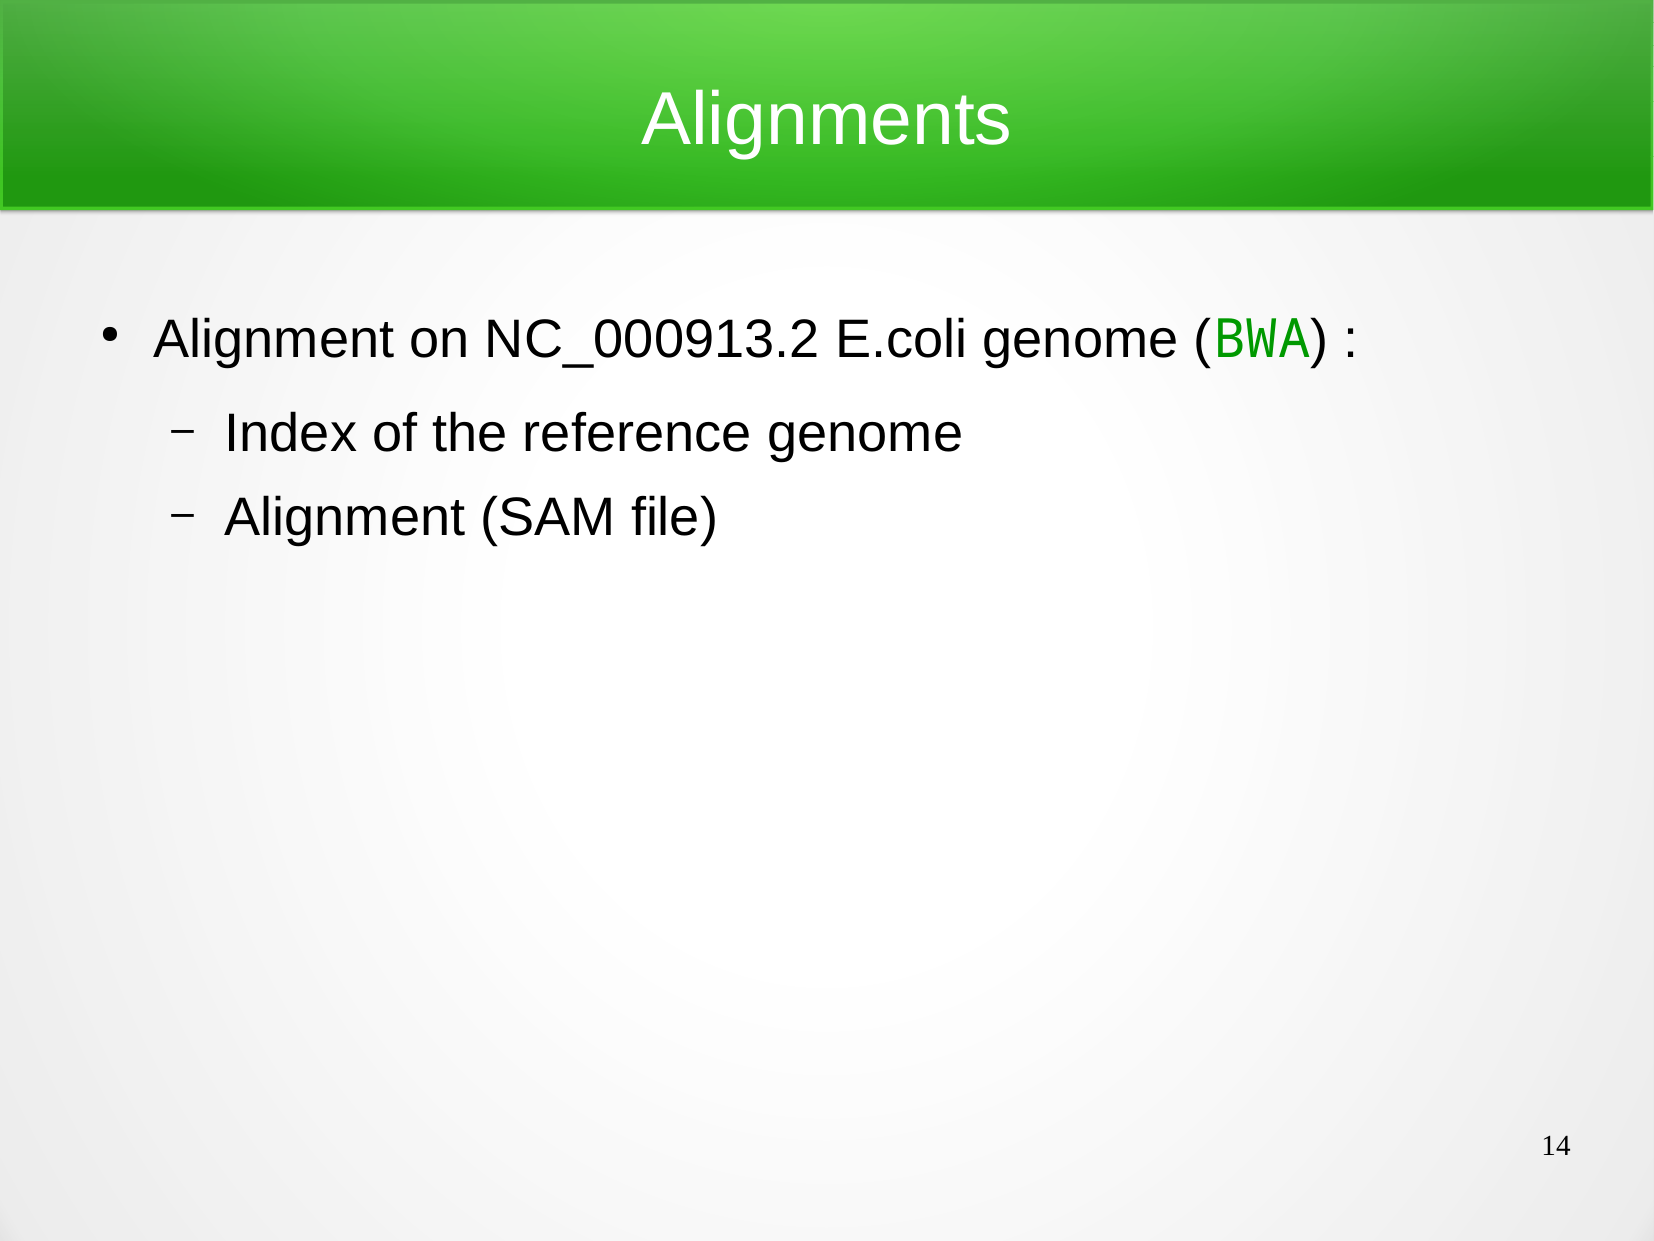

# Alignments
Alignment on NC_000913.2 E.coli genome (BWA) :
Index of the reference genome
Alignment (SAM file)
14